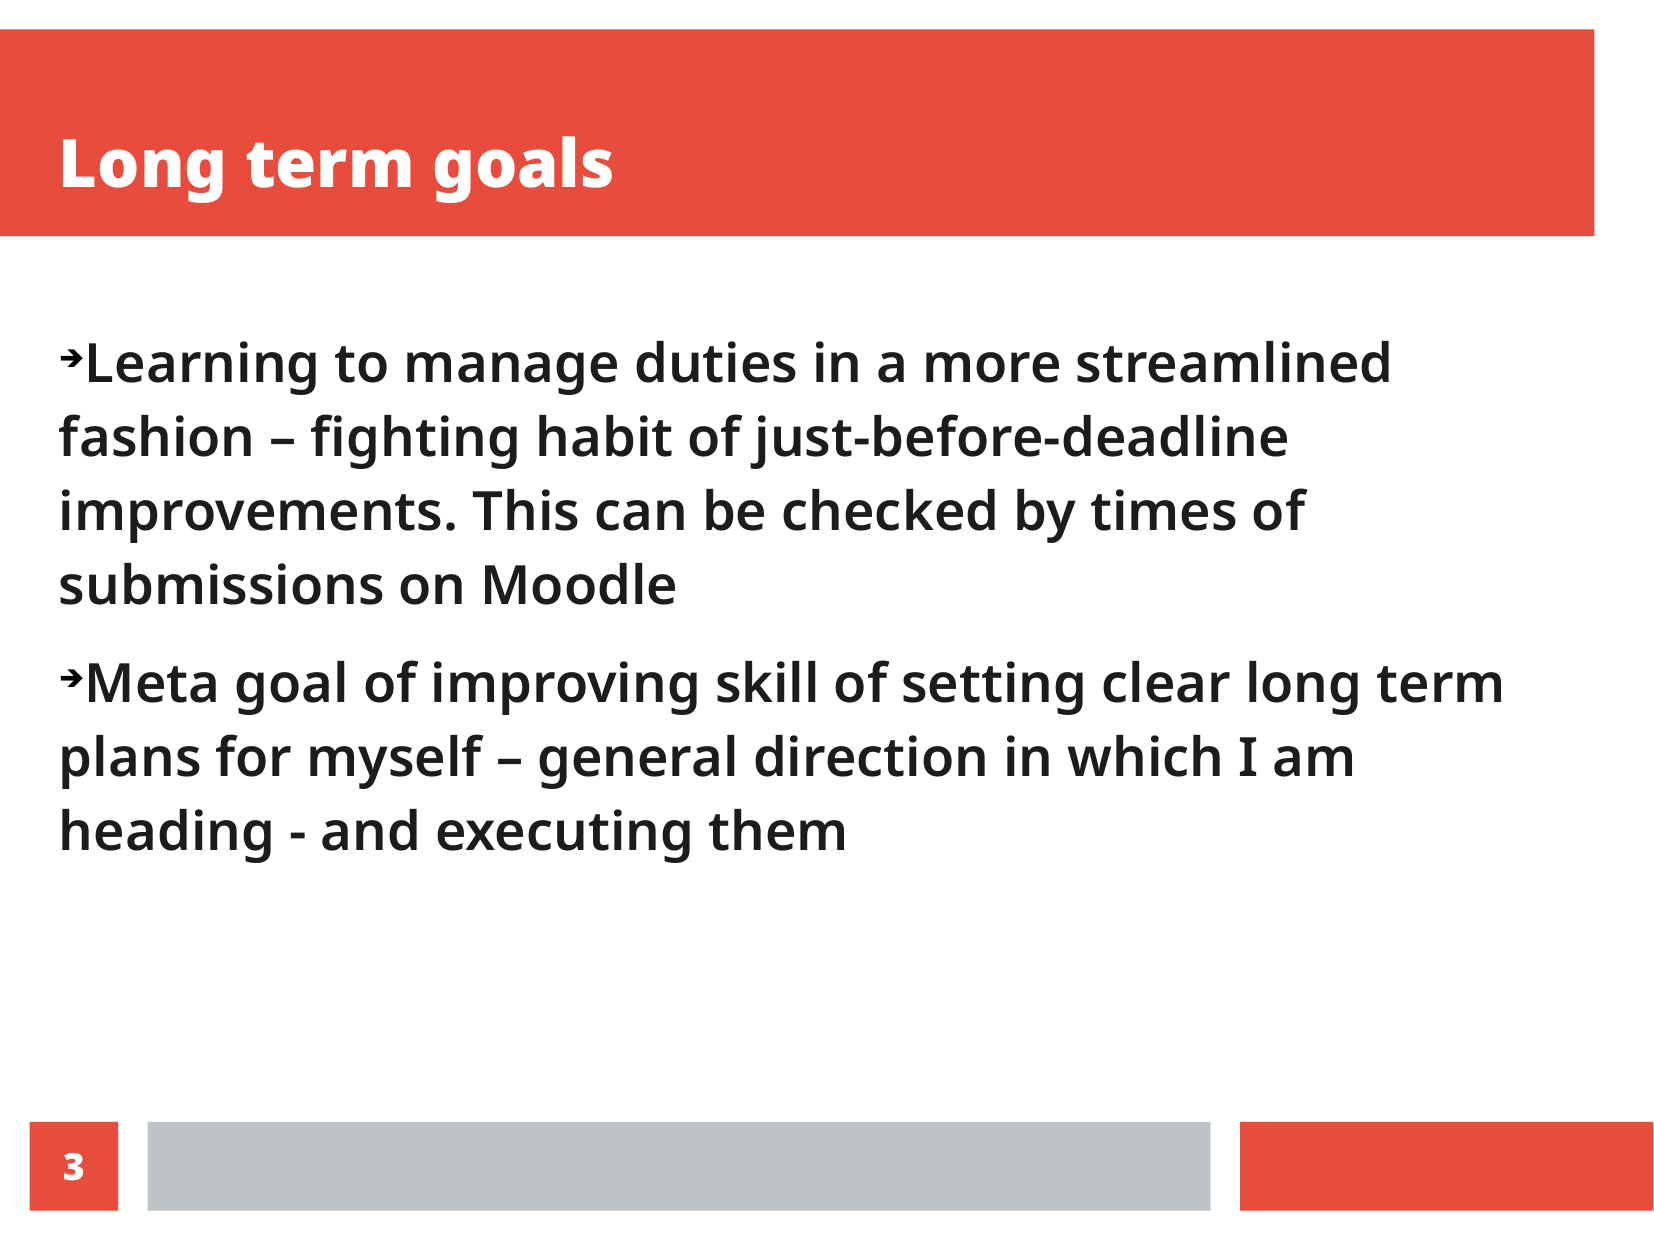

# Long term goals
Learning to manage duties in a more streamlined fashion – fighting habit of just-before-deadline improvements. This can be checked by times of submissions on Moodle
Meta goal of improving skill of setting clear long term plans for myself – general direction in which I am heading - and executing them
3